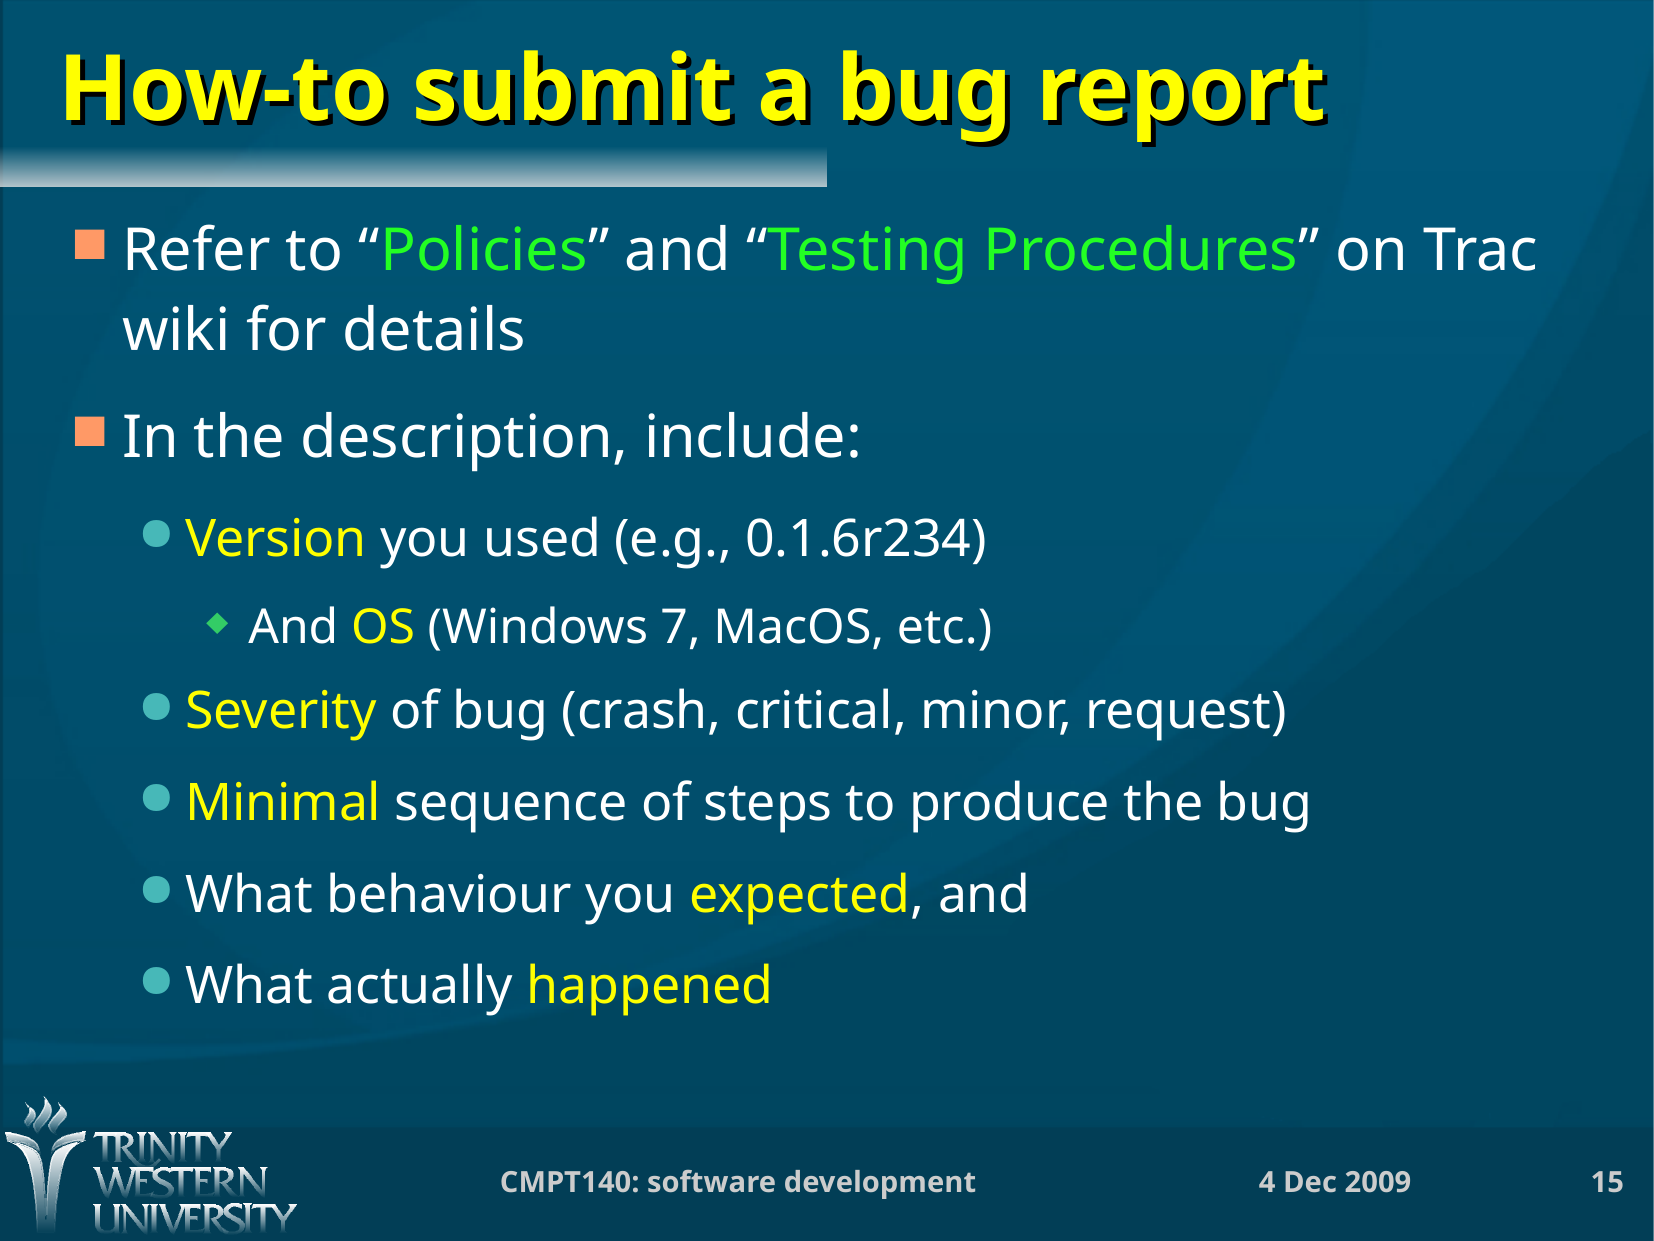

# How-to submit a bug report
Refer to “Policies” and “Testing Procedures” on Trac wiki for details
In the description, include:
Version you used (e.g., 0.1.6r234)
And OS (Windows 7, MacOS, etc.)
Severity of bug (crash, critical, minor, request)
Minimal sequence of steps to produce the bug
What behaviour you expected, and
What actually happened
CMPT140: software development
4 Dec 2009
15